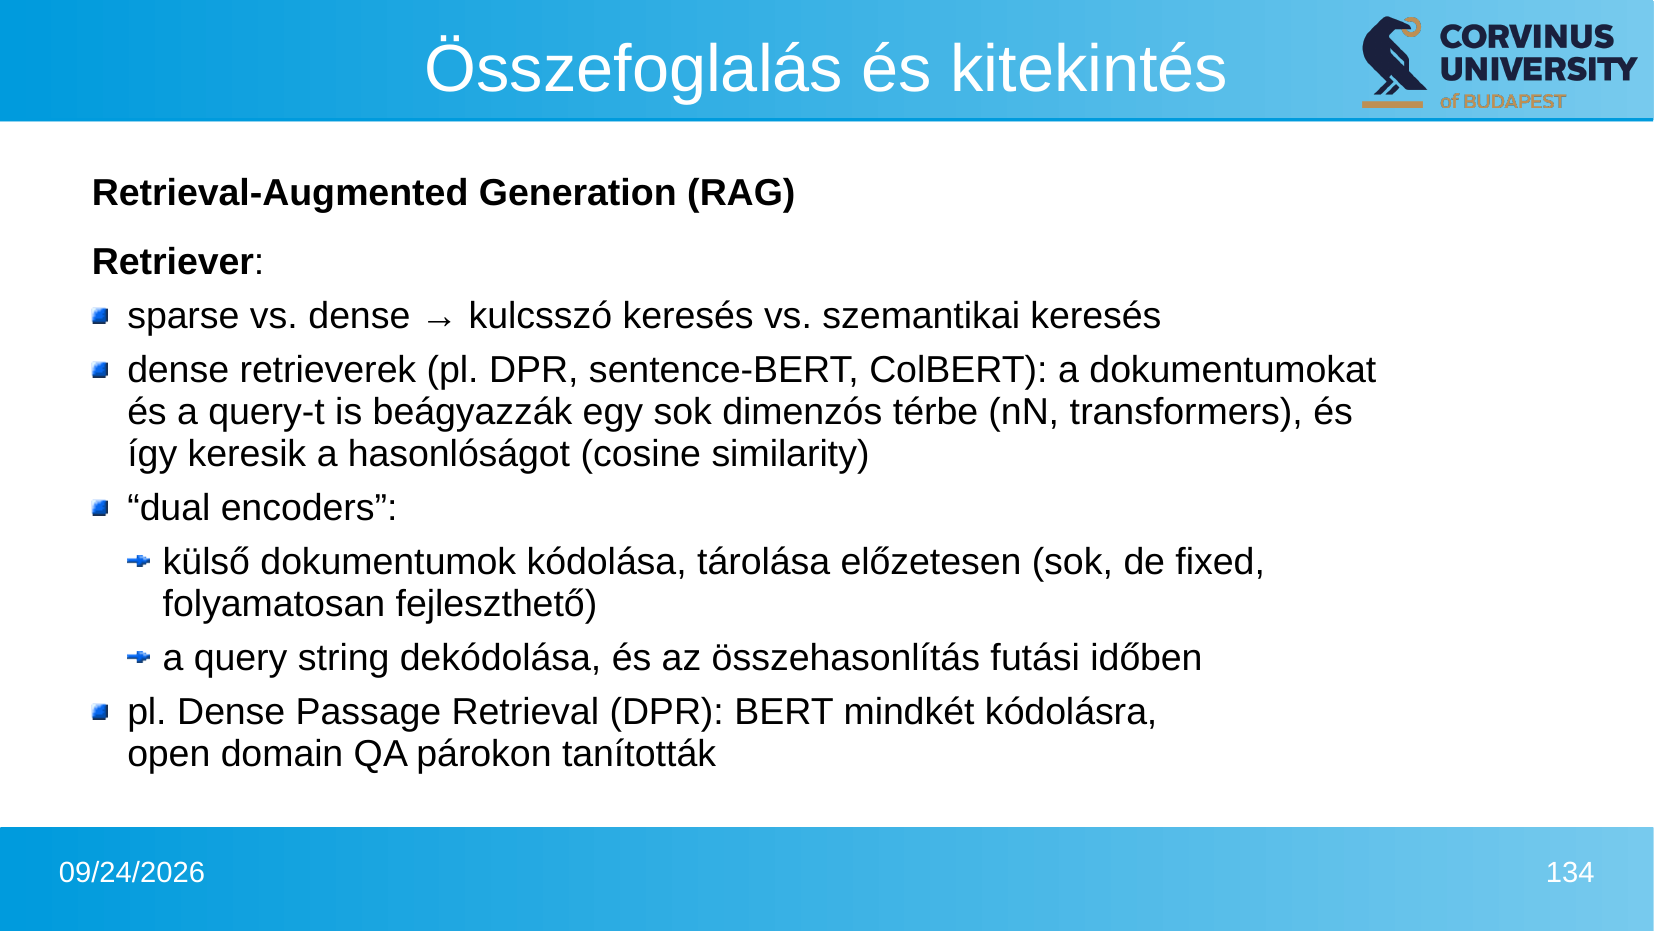

# Összefoglalás és kitekintés
Retrieval-Augmented Generation (RAG)
Retriever:
sparse vs. dense → kulcsszó keresés vs. szemantikai keresés
dense retrieverek (pl. DPR, sentence-BERT, ColBERT): a dokumentumokat és a query-t is beágyazzák egy sok dimenzós térbe (nN, transformers), és így keresik a hasonlóságot (cosine similarity)
“dual encoders”:
külső dokumentumok kódolása, tárolása előzetesen (sok, de fixed, folyamatosan fejleszthető)
a query string dekódolása, és az összehasonlítás futási időben
pl. Dense Passage Retrieval (DPR): BERT mindkét kódolásra,
open domain QA párokon tanították
134